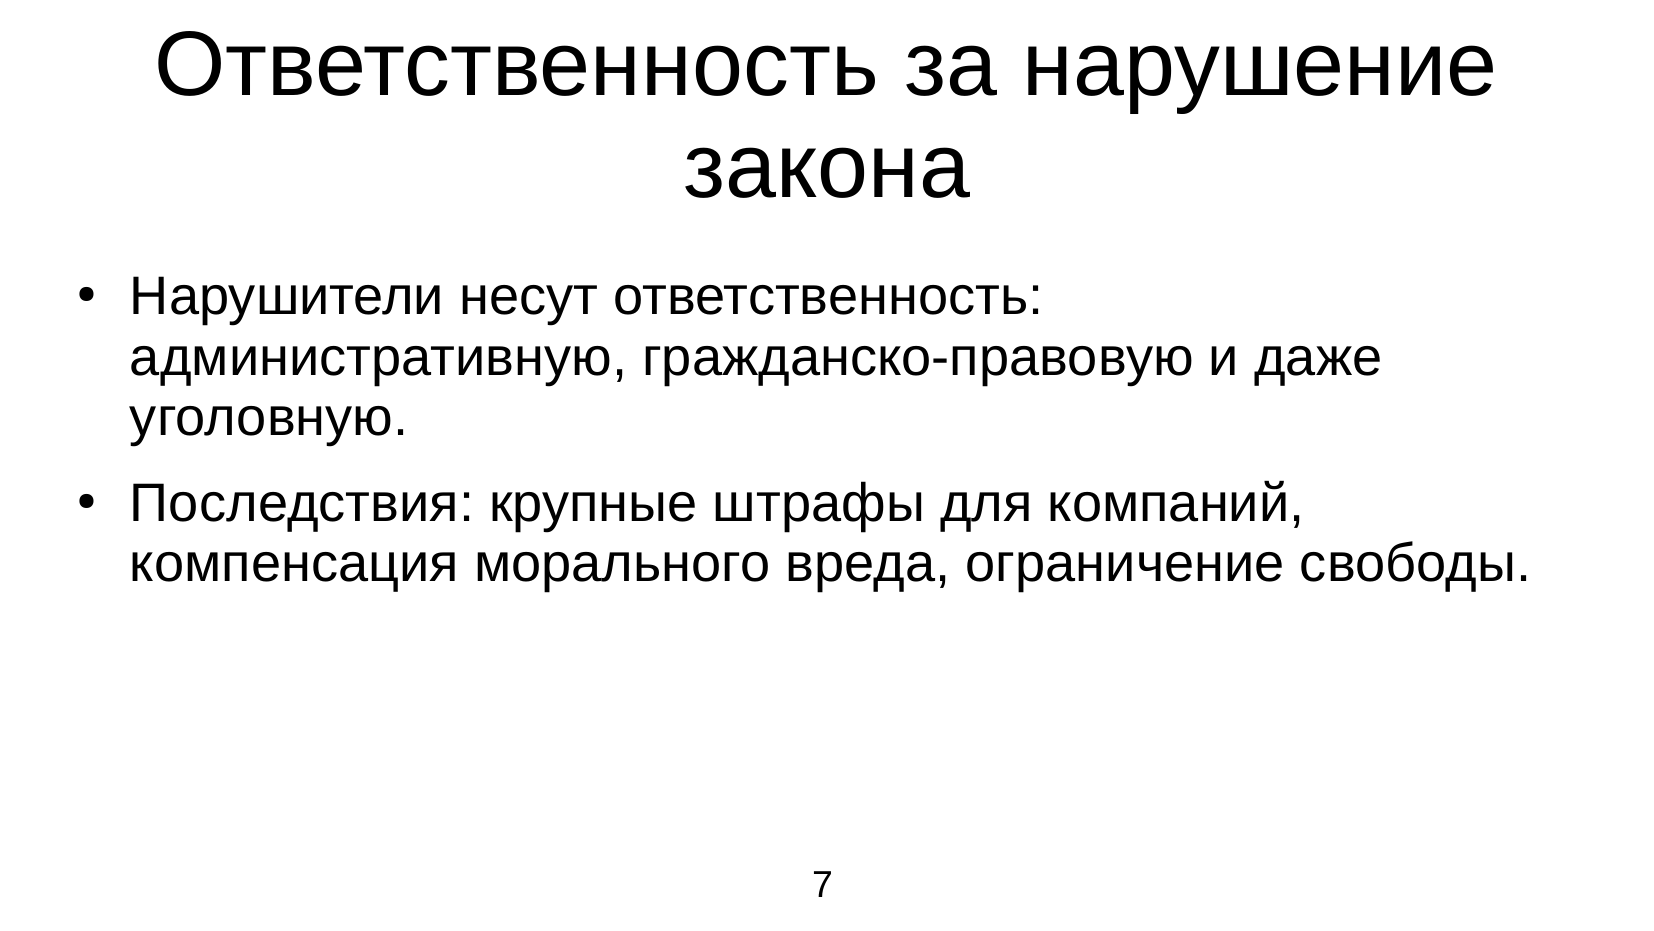

# Ответственность за нарушение закона
Нарушители несут ответственность: административную, гражданско-правовую и даже уголовную.
Последствия: крупные штрафы для компаний, компенсация морального вреда, ограничение свободы.
7